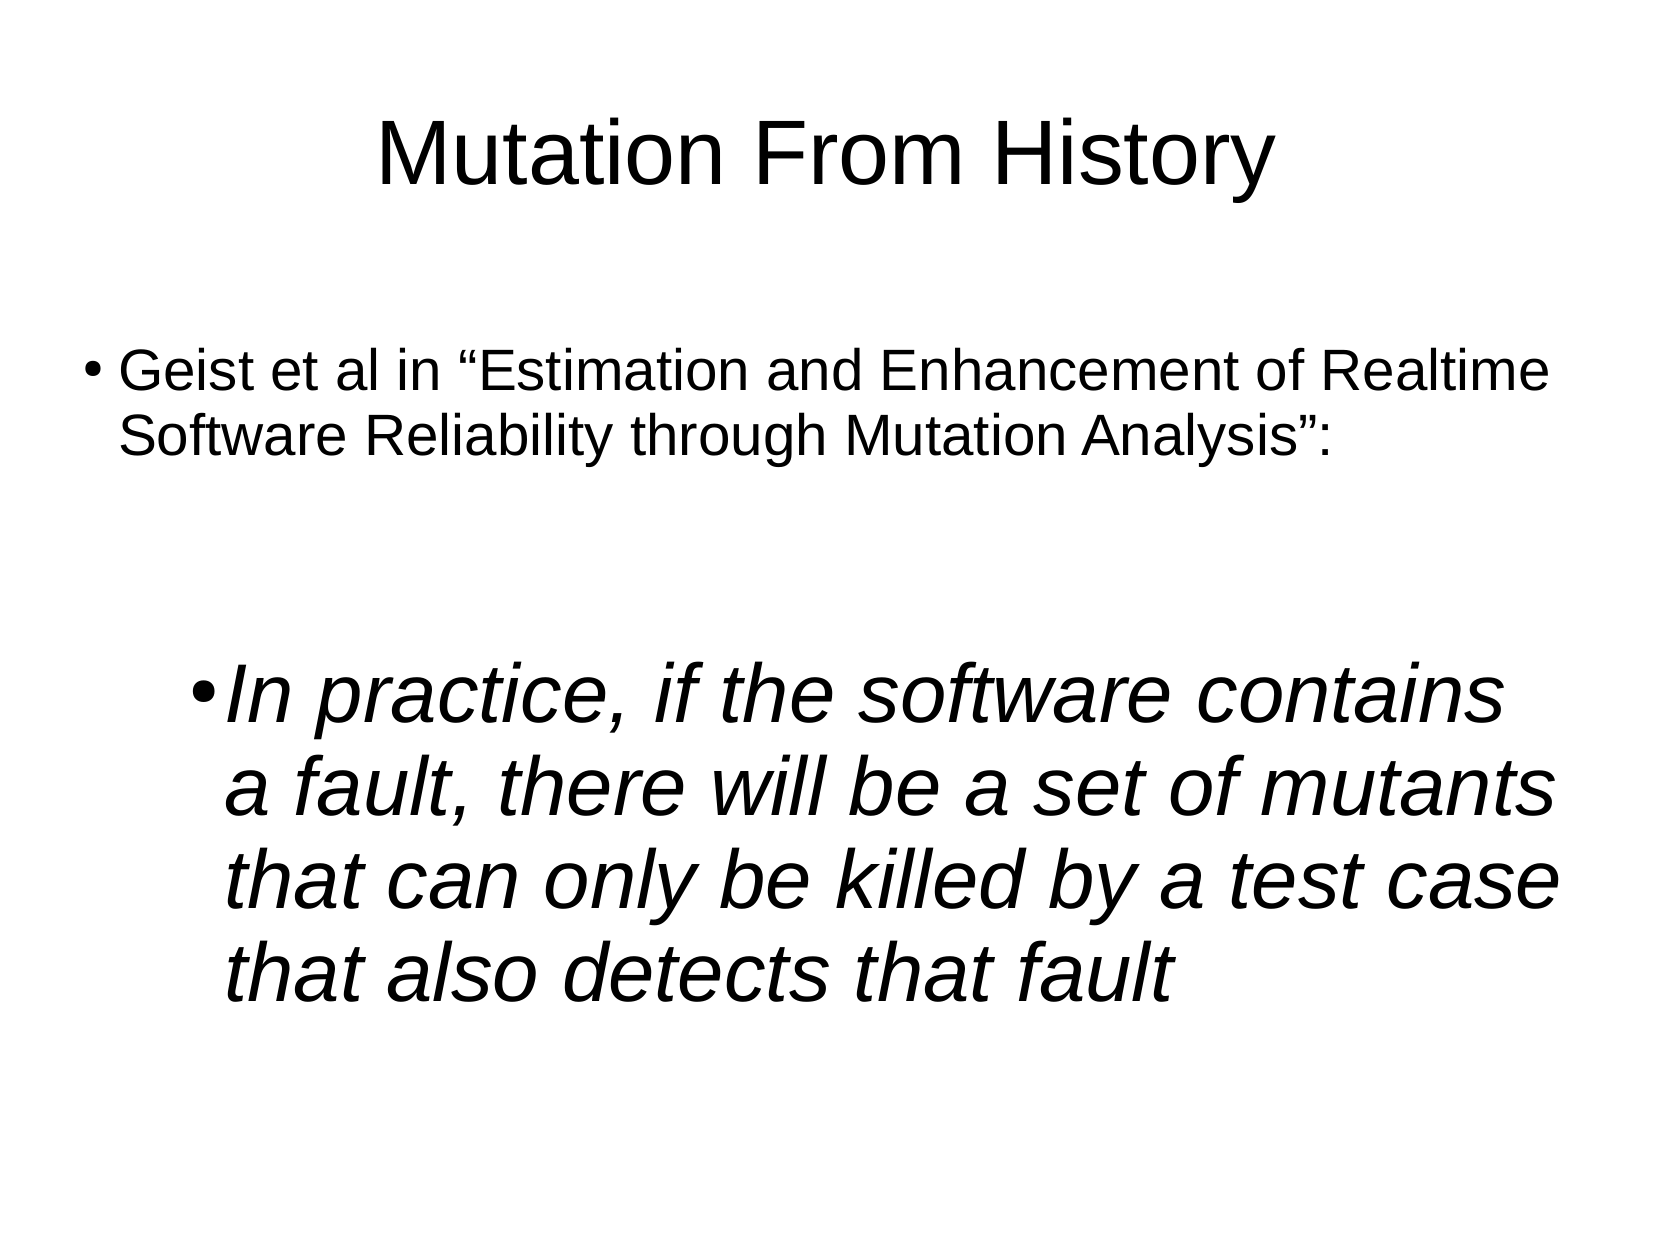

# Mutation From History
Geist et al in “Estimation and Enhancement of Realtime Software Reliability through Mutation Analysis”:
In practice, if the software contains a fault, there will be a set of mutants that can only be killed by a test case that also detects that fault